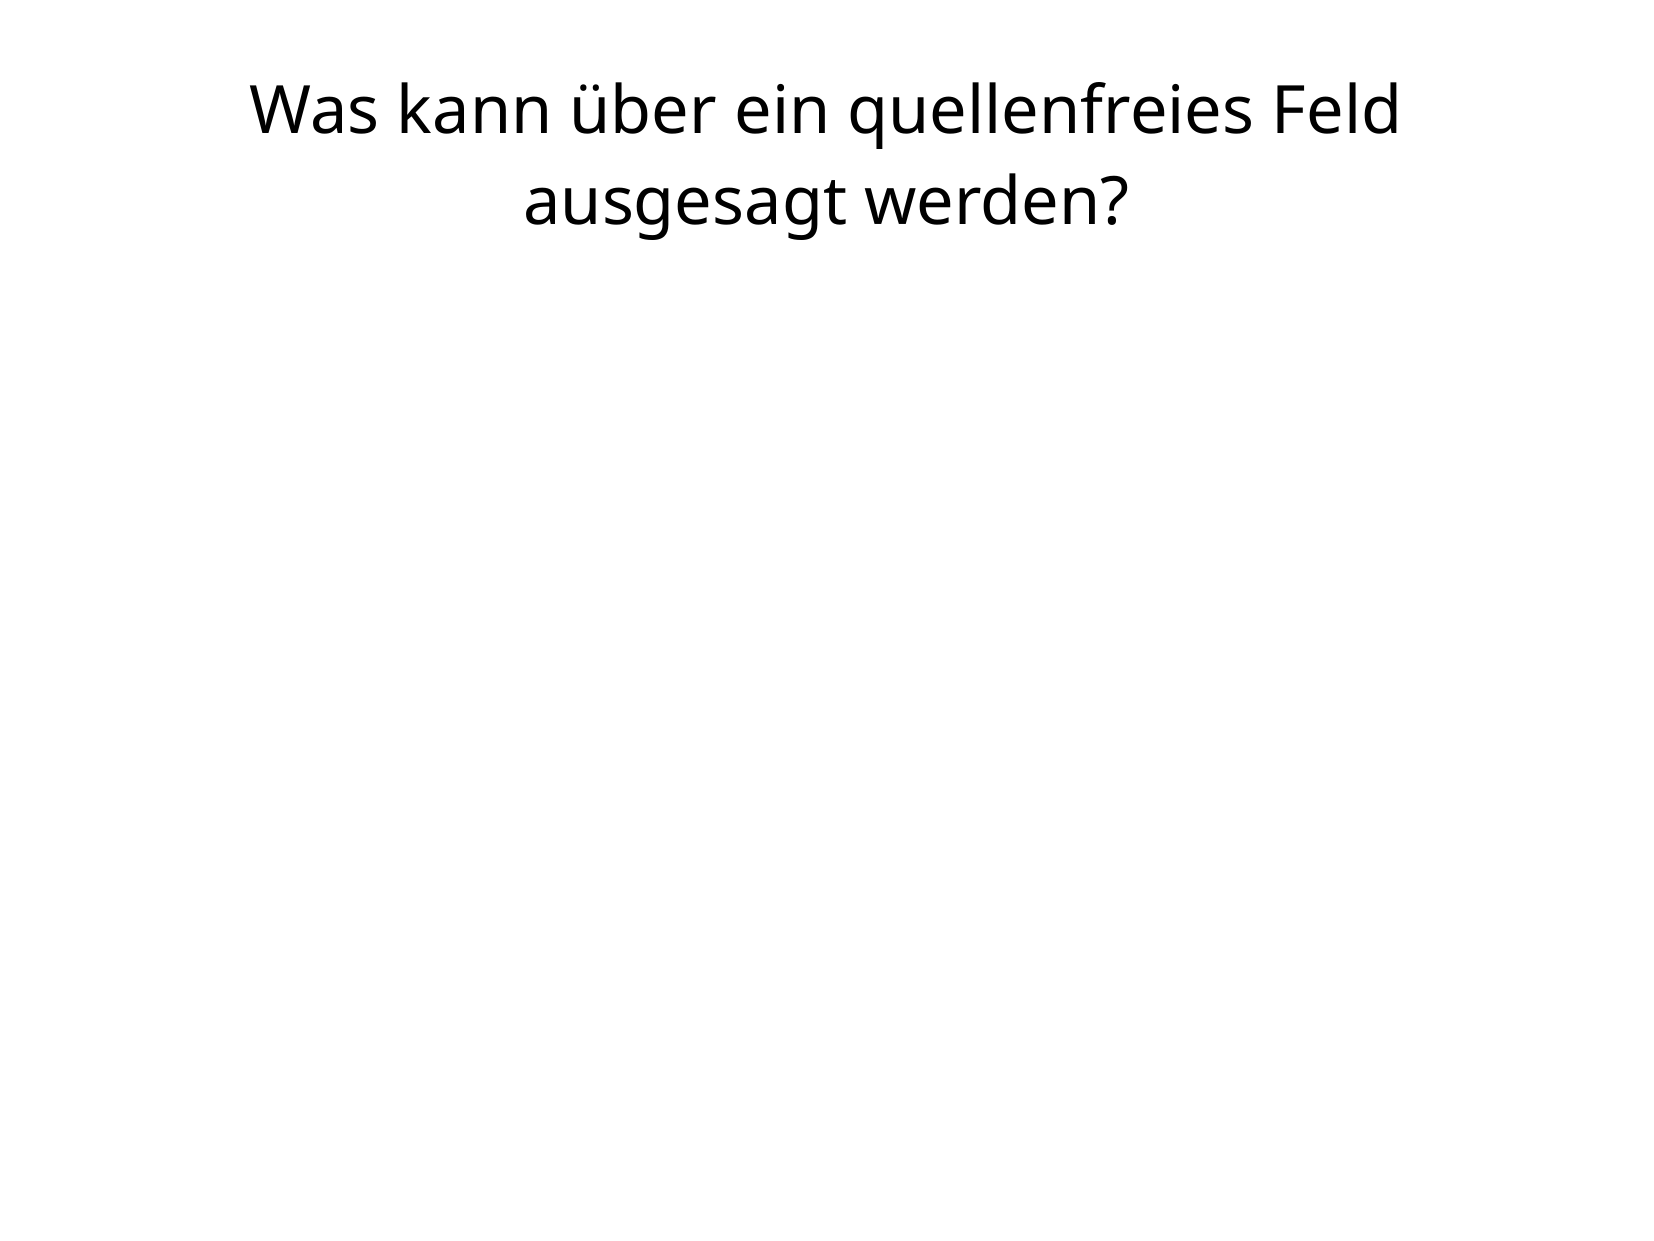

# Was kann über ein quellenfreies Feld ausgesagt werden?